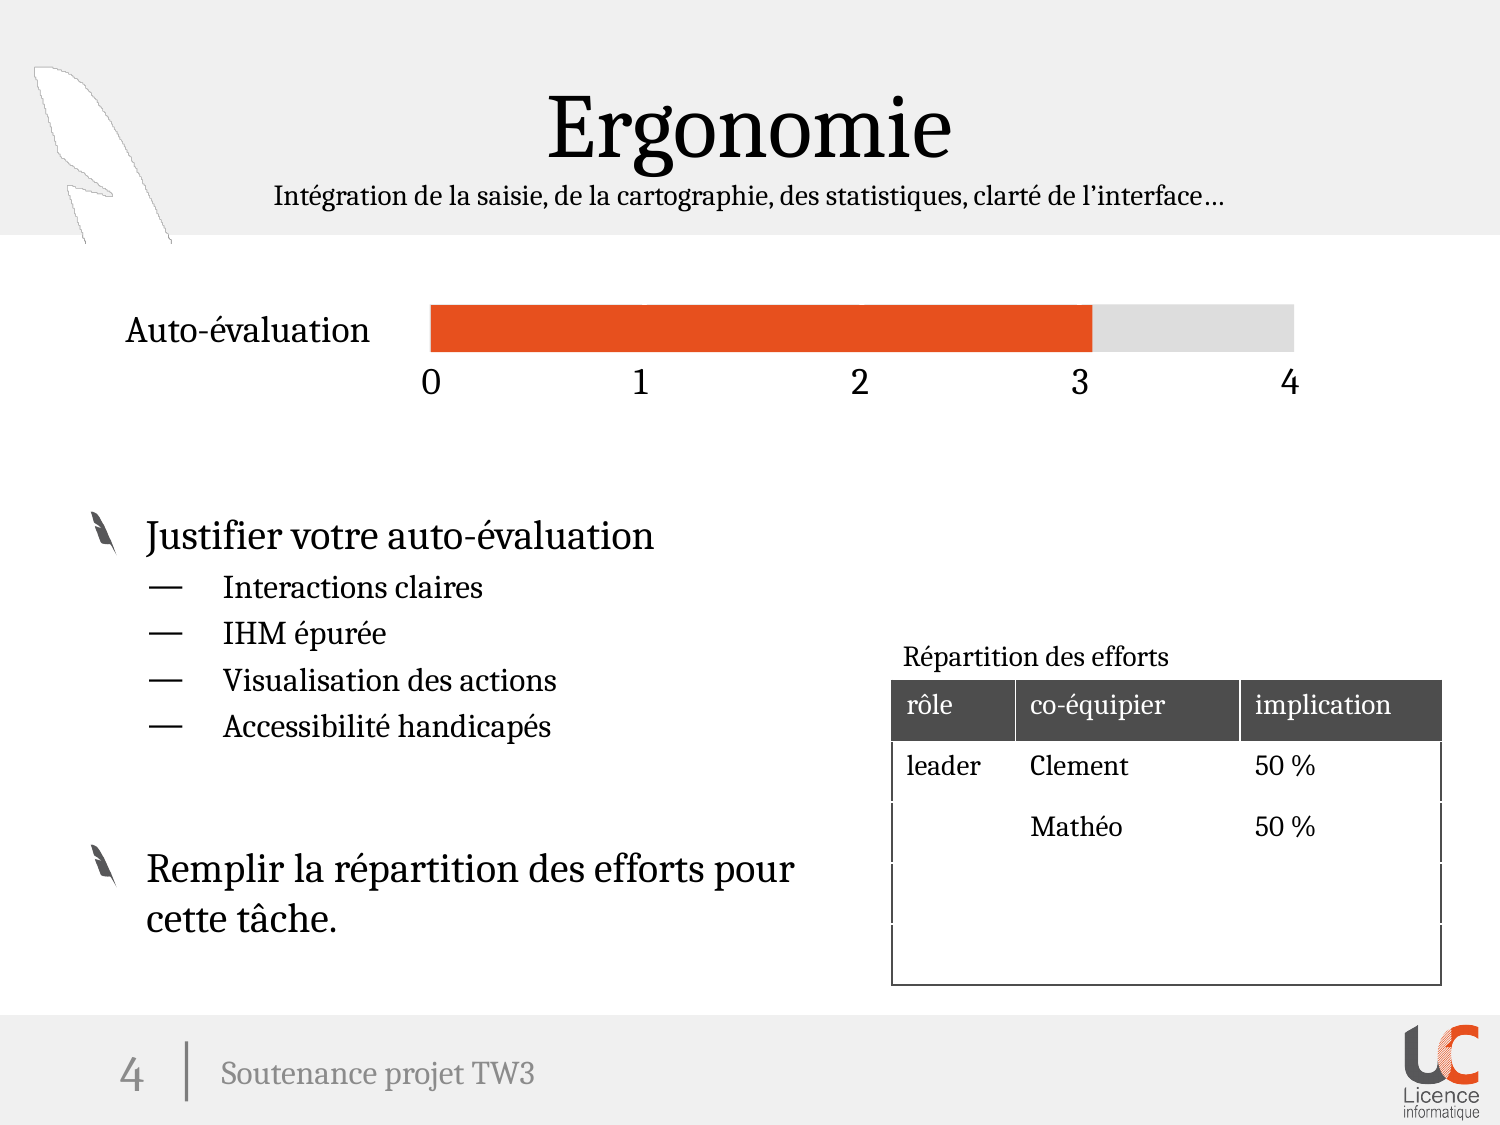

Ergonomie
Intégration de la saisie, de la cartographie, des statistiques, clarté de l’interface…
# Justifier votre auto-évaluation
Interactions claires
IHM épurée
Visualisation des actions
Accessibilité handicapés
Remplir la répartition des efforts pour cette tâche.
Répartition des efforts
| rôle | co-équipier | implication |
| --- | --- | --- |
| leader | Clement | 50 % |
| | Mathéo | 50 % |
| | | |
| | | |
4
Soutenance projet TW3